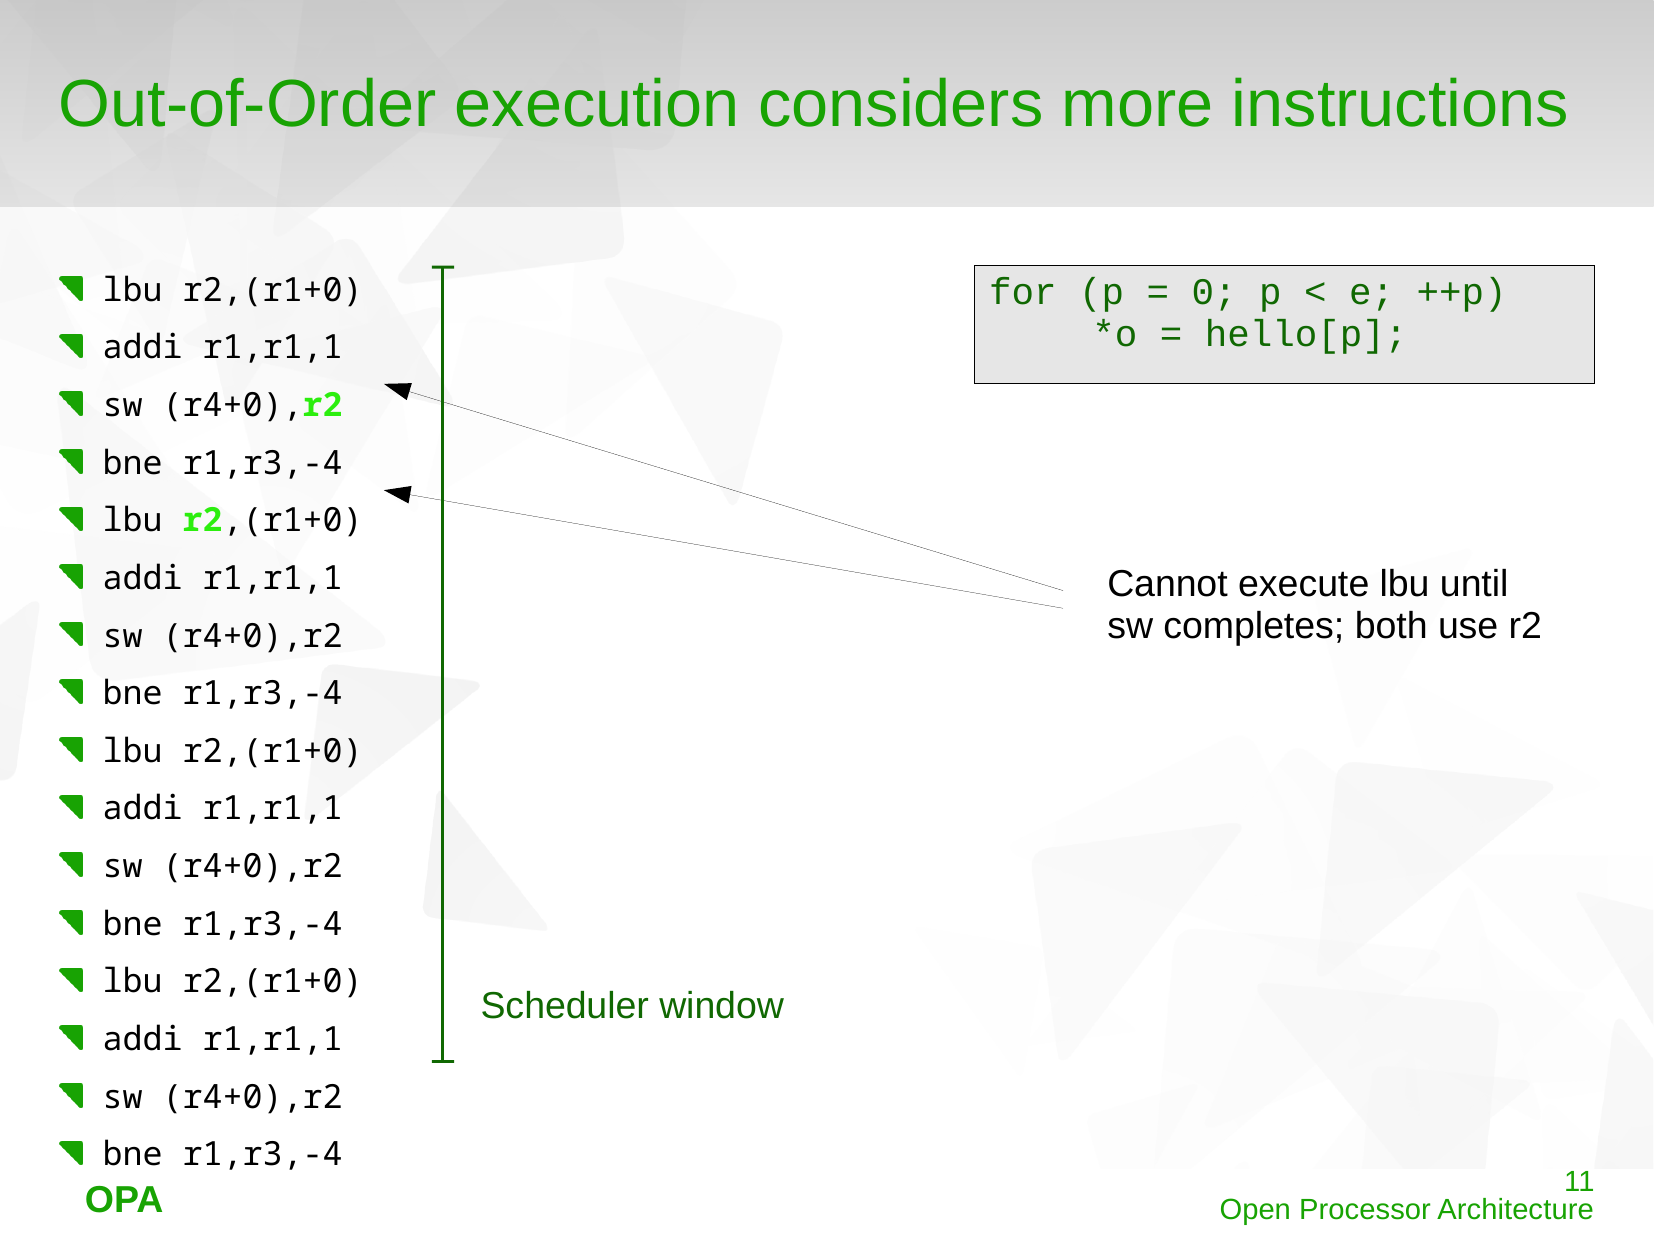

# Out-of-Order execution considers more instructions
lbu r2,(r1+0)
addi r1,r1,1
sw (r4+0),r2
bne r1,r3,-4
lbu r2,(r1+0)
addi r1,r1,1
sw (r4+0),r2
bne r1,r3,-4
lbu r2,(r1+0)
addi r1,r1,1
sw (r4+0),r2
bne r1,r3,-4
lbu r2,(r1+0)
addi r1,r1,1
sw (r4+0),r2
bne r1,r3,-4
for (p = 0; p < e; ++p)
 *o = hello[p];
Cannot execute lbu until
sw completes; both use r2
Scheduler window
11
Open Processor Architecture